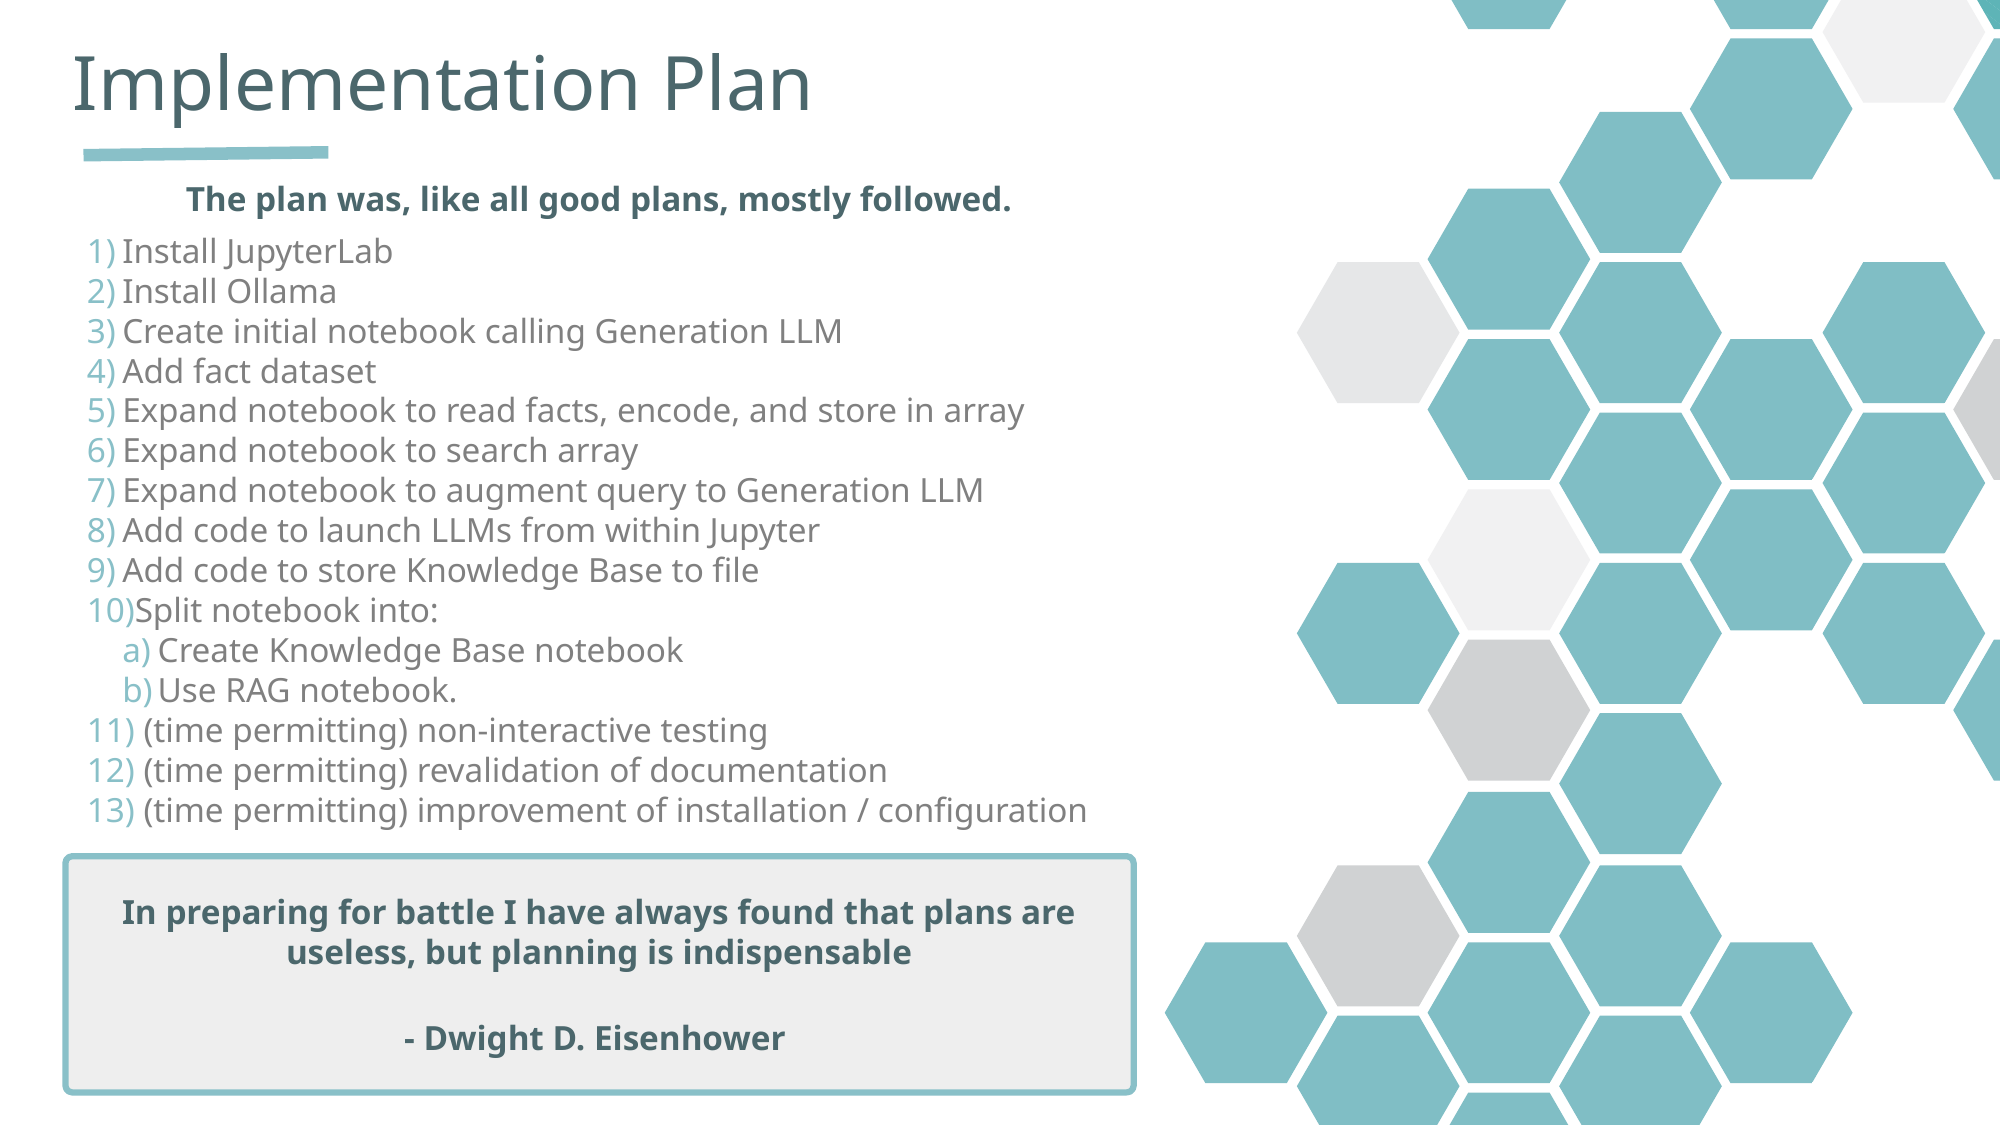

# Implementation Plan
The plan was, like all good plans, mostly followed.
Install JupyterLab
Install Ollama
Create initial notebook calling Generation LLM
Add fact dataset
Expand notebook to read facts, encode, and store in array
Expand notebook to search array
Expand notebook to augment query to Generation LLM
Add code to launch LLMs from within Jupyter
Add code to store Knowledge Base to file
Split notebook into:
Create Knowledge Base notebook
Use RAG notebook.
 (time permitting) non-interactive testing
 (time permitting) revalidation of documentation
 (time permitting) improvement of installation / configuration
In preparing for battle I have always found that plans are useless, but planning is indispensable
- Dwight D. Eisenhower